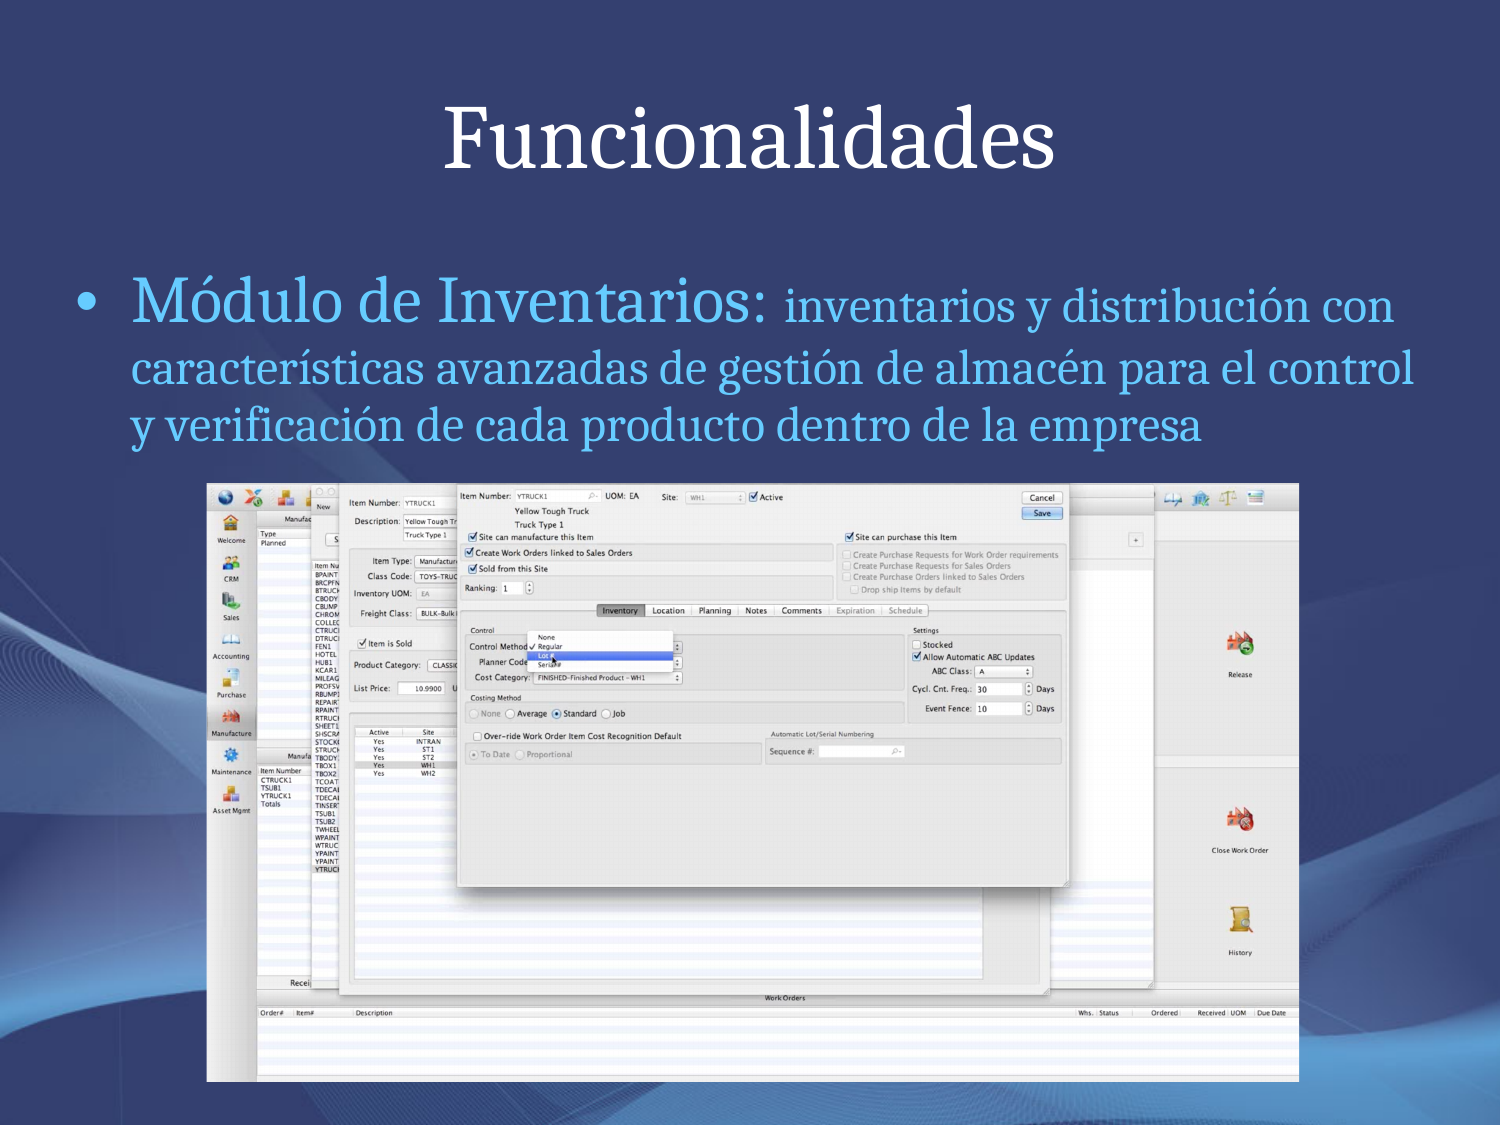

# Funcionalidades
Módulo de Inventarios: inventarios y distribución con características avanzadas de gestión de almacén para el control y verificación de cada producto dentro de la empresa